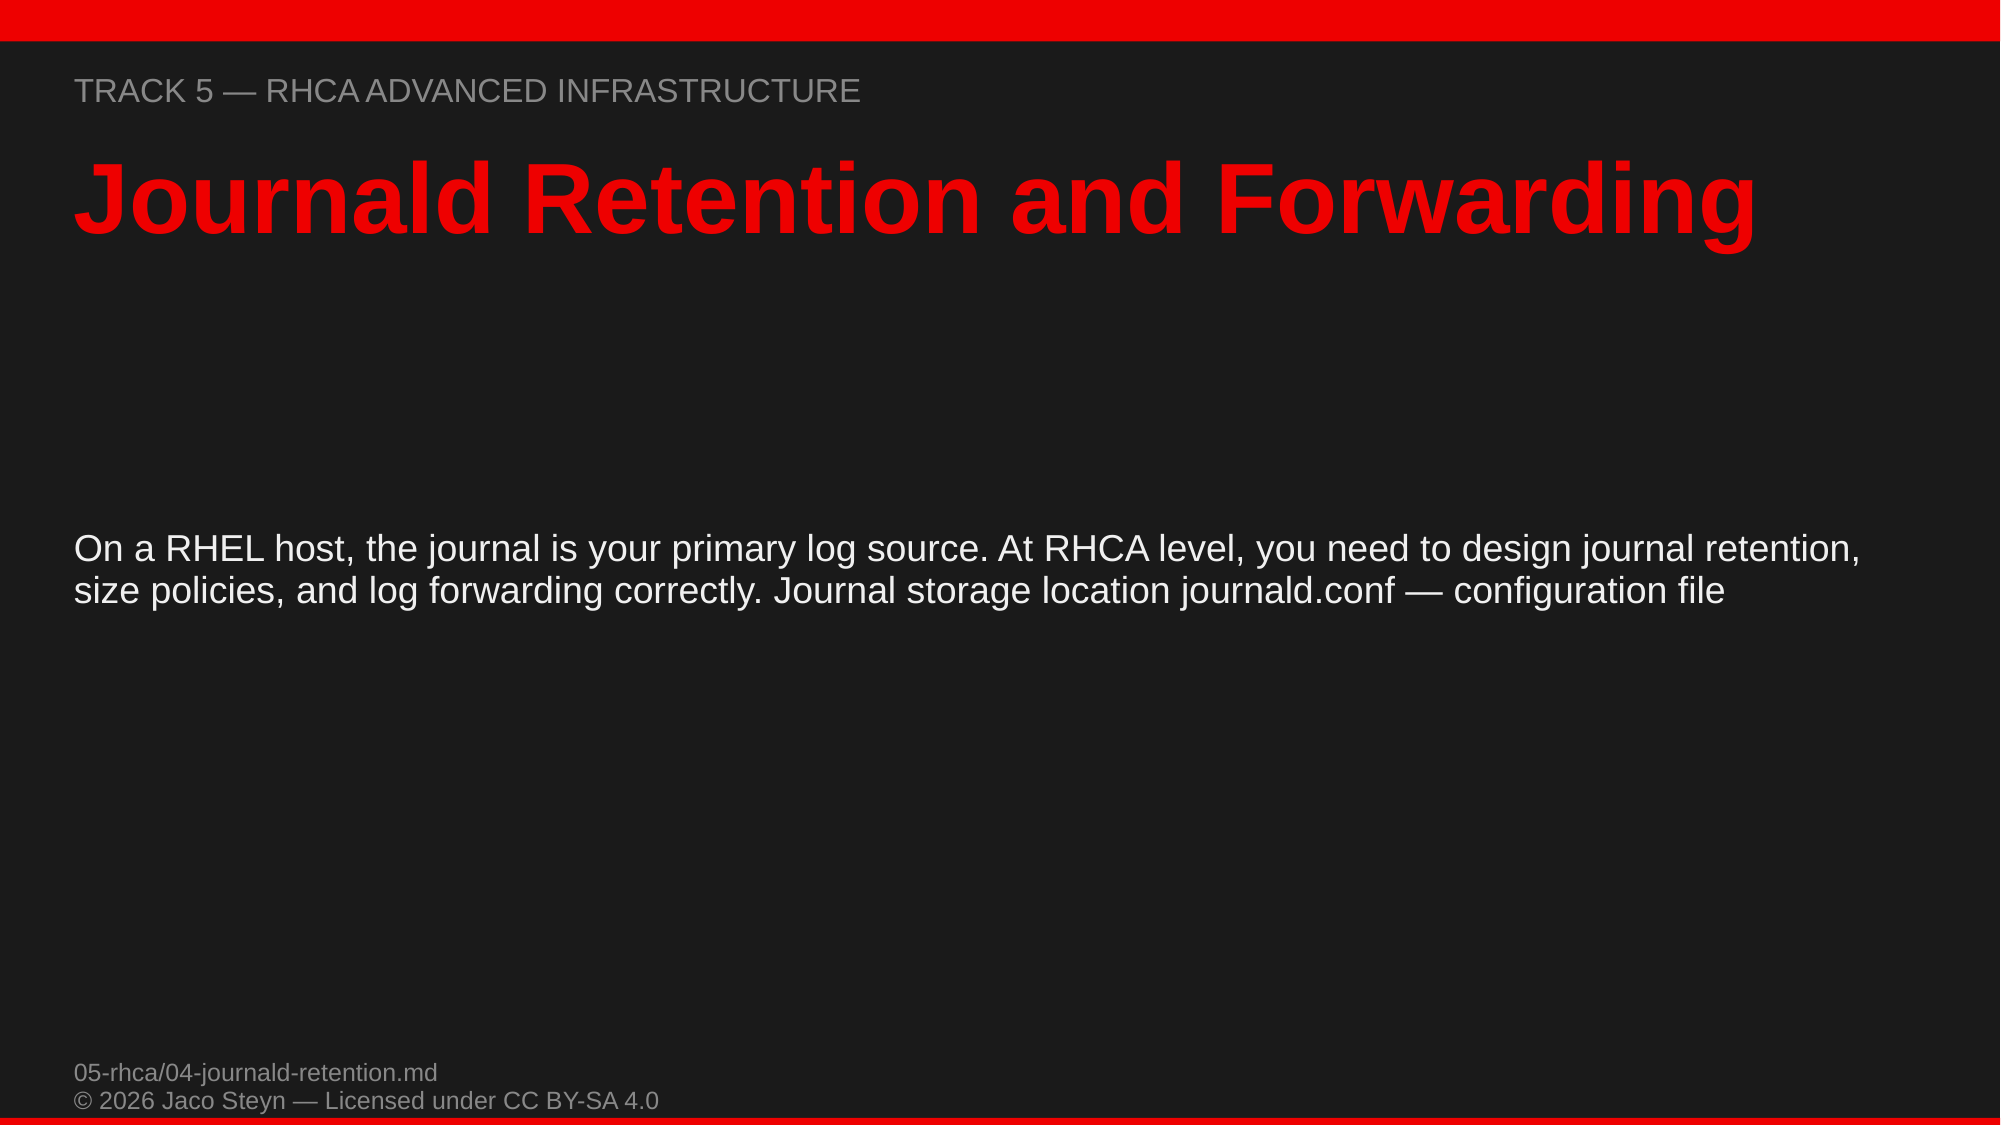

TRACK 5 — RHCA ADVANCED INFRASTRUCTURE
Journald Retention and Forwarding
On a RHEL host, the journal is your primary log source. At RHCA level, you need to design journal retention, size policies, and log forwarding correctly. Journal storage location journald.conf — configuration file
05-rhca/04-journald-retention.md
© 2026 Jaco Steyn — Licensed under CC BY-SA 4.0